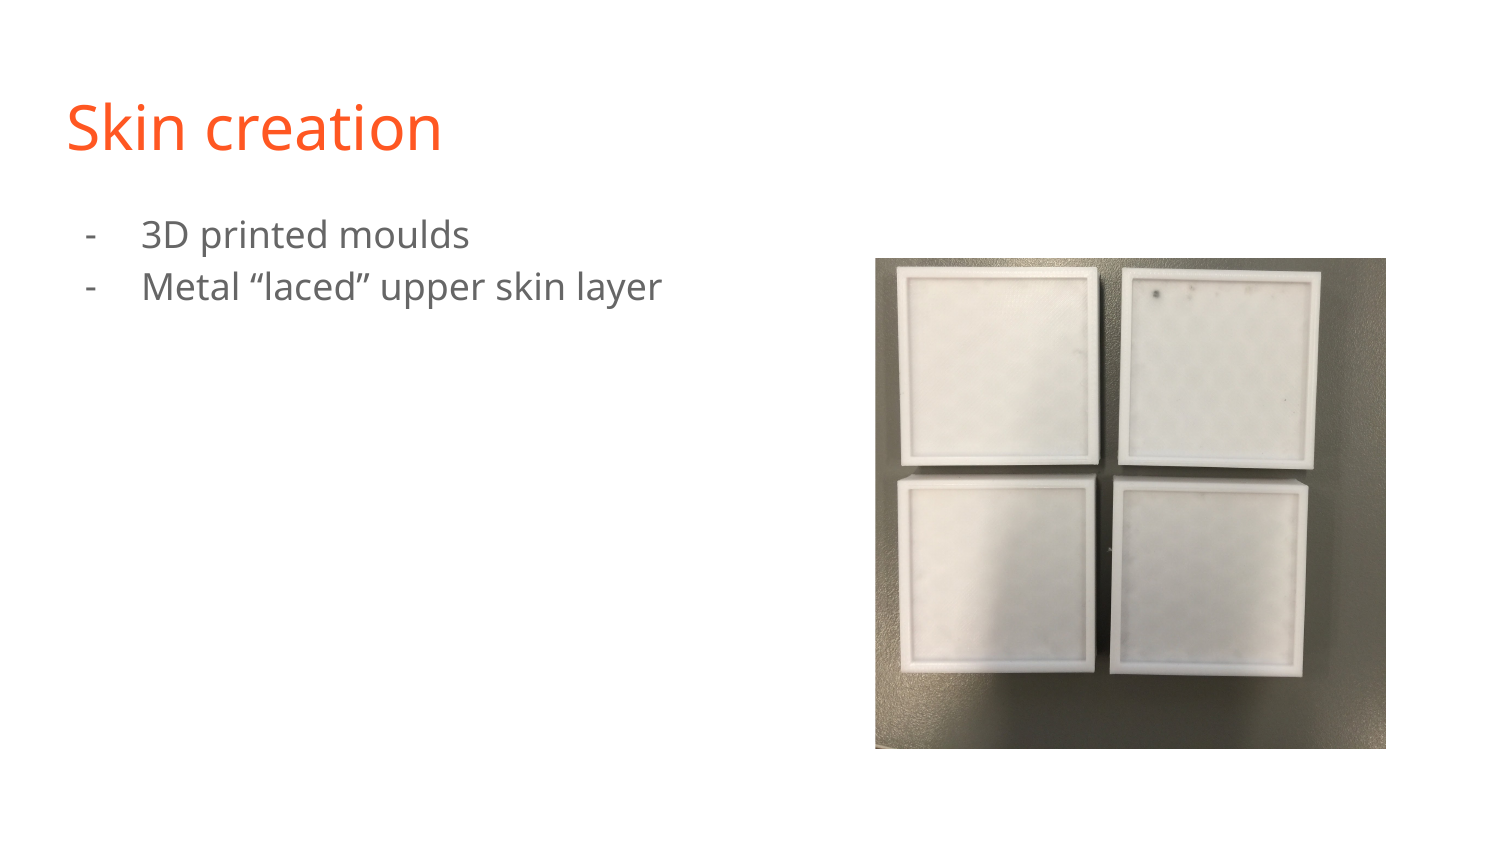

# Skin creation
3D printed moulds
Metal “laced” upper skin layer